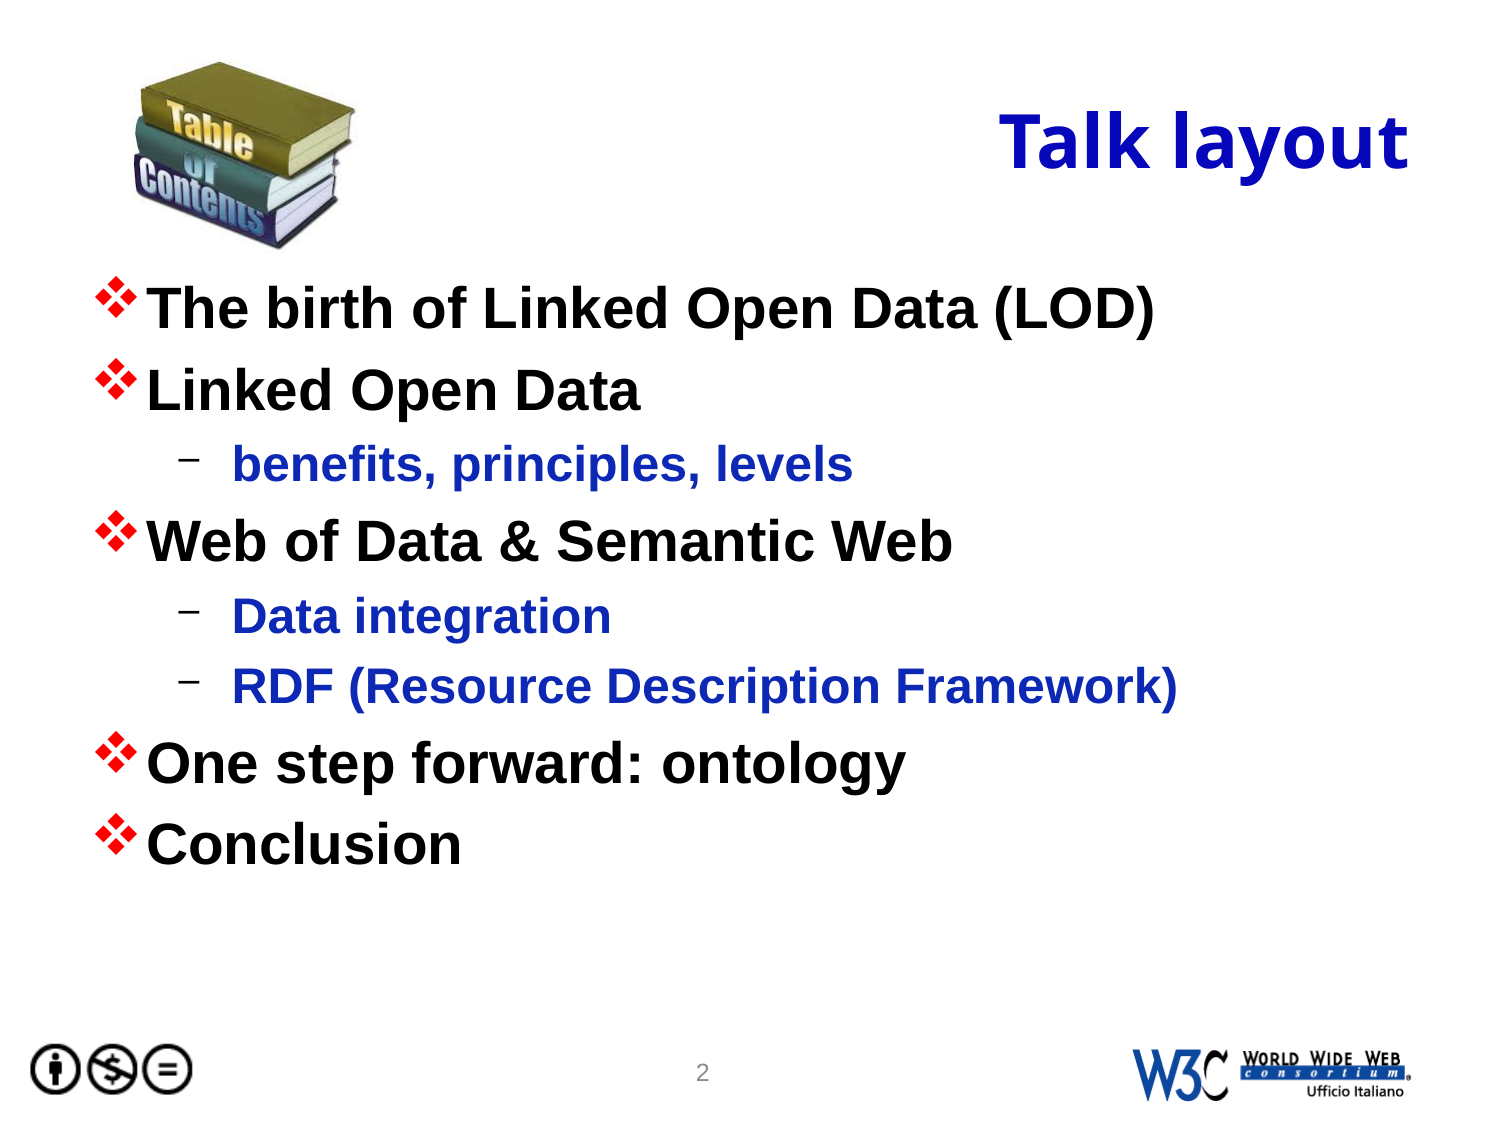

# Talk layout
The birth of Linked Open Data (LOD)
Linked Open Data
benefits, principles, levels
Web of Data & Semantic Web
Data integration
RDF (Resource Description Framework)
One step forward: ontology
Conclusion